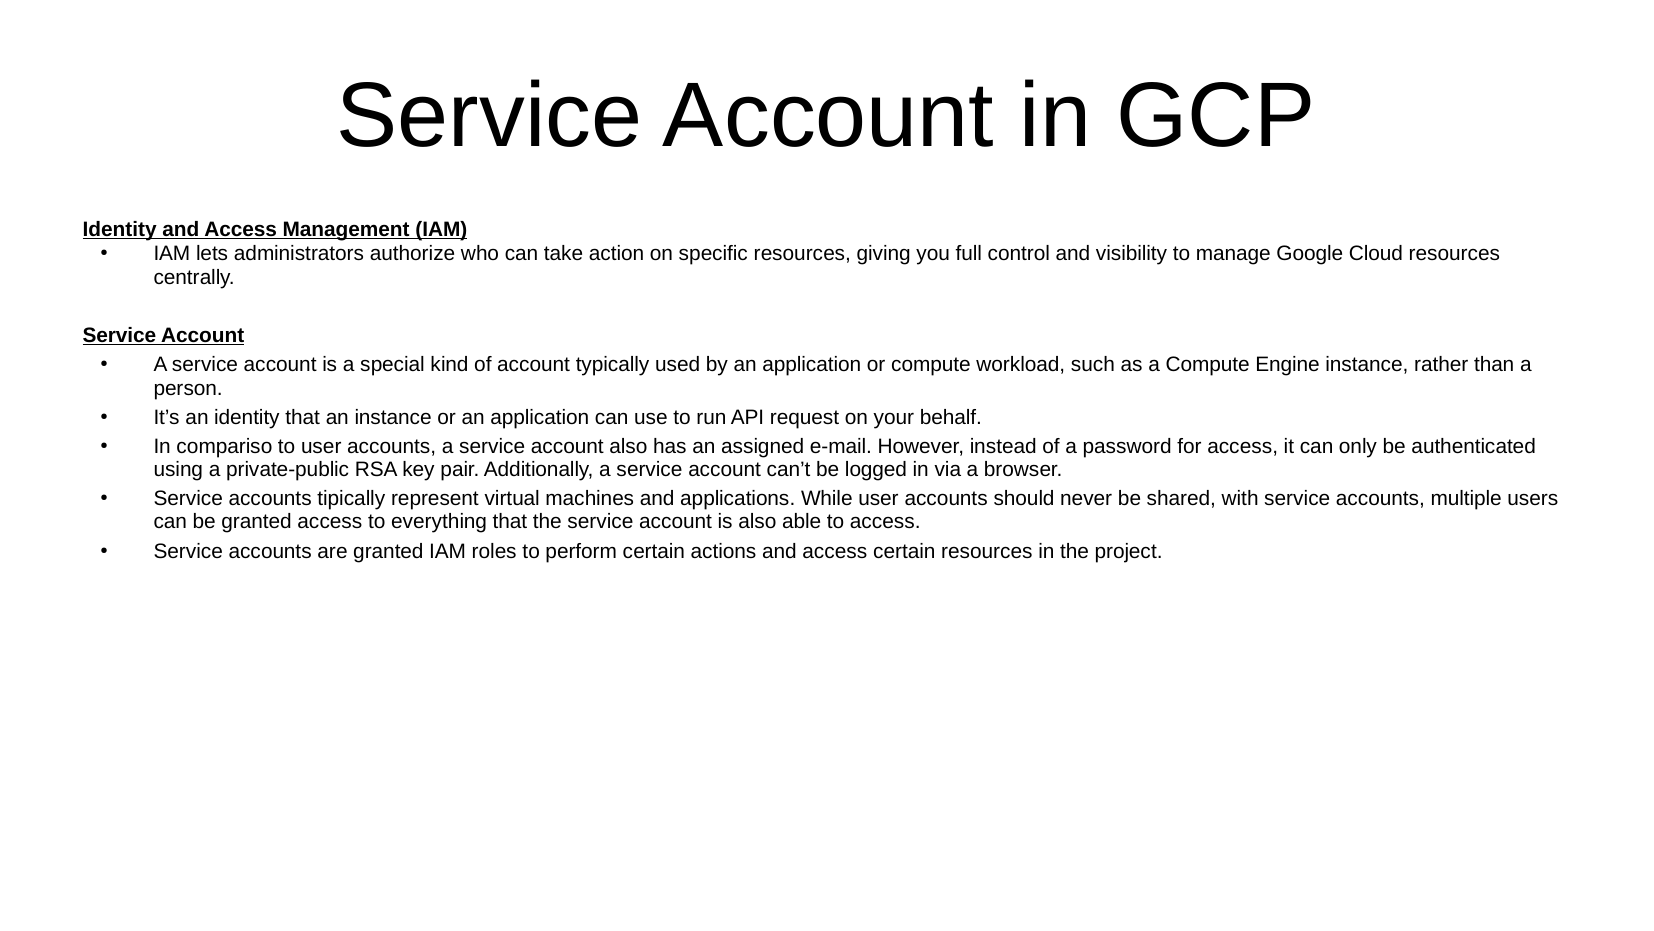

# Service Account in GCP
Identity and Access Management (IAM)
IAM lets administrators authorize who can take action on specific resources, giving you full control and visibility to manage Google Cloud resources centrally.
Service Account
A service account is a special kind of account typically used by an application or compute workload, such as a Compute Engine instance, rather than a person.
It’s an identity that an instance or an application can use to run API request on your behalf.
In compariso to user accounts, a service account also has an assigned e-mail. However, instead of a password for access, it can only be authenticated using a private-public RSA key pair. Additionally, a service account can’t be logged in via a browser.
Service accounts tipically represent virtual machines and applications. While user accounts should never be shared, with service accounts, multiple users can be granted access to everything that the service account is also able to access.
Service accounts are granted IAM roles to perform certain actions and access certain resources in the project.